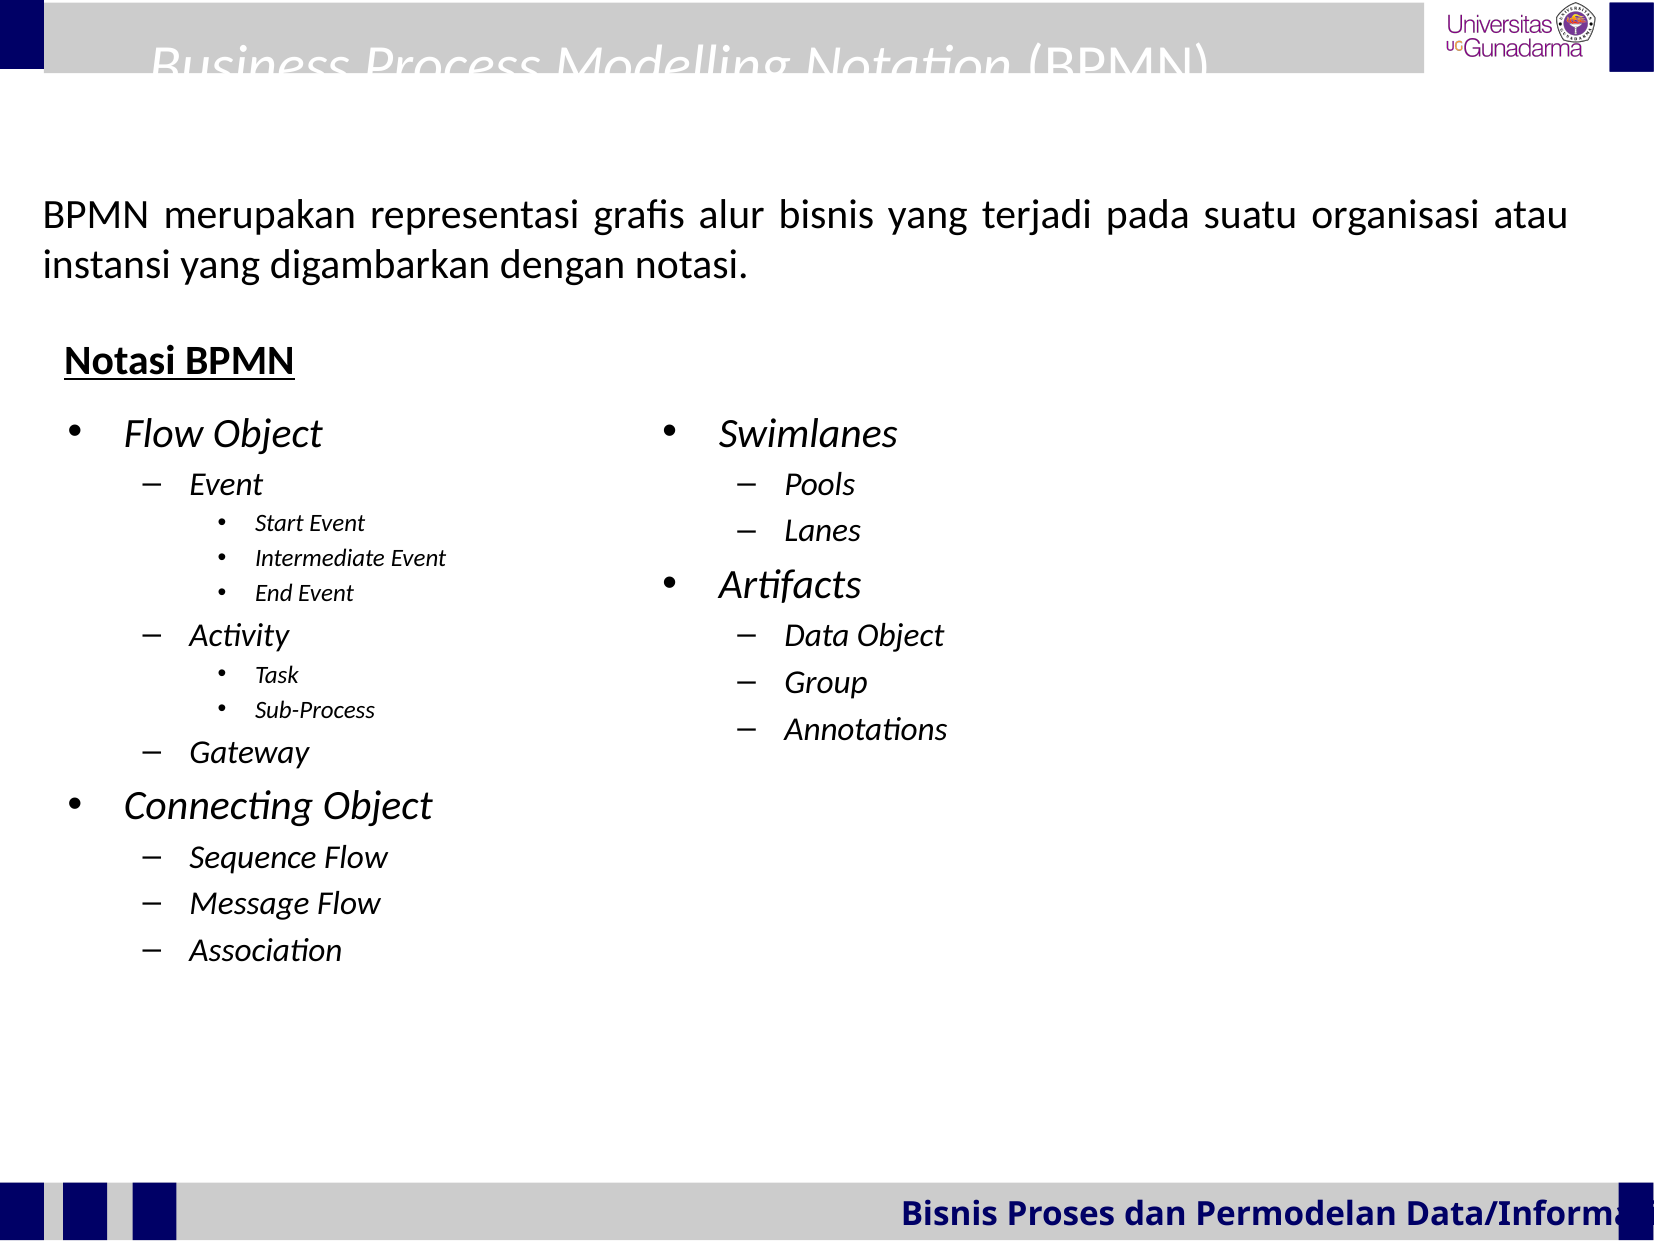

# Business Process Modelling Notation (BPMN)
BPMN merupakan representasi grafis alur bisnis yang terjadi pada suatu organisasi atau instansi yang digambarkan dengan notasi.
Notasi BPMN
Flow Object
Event
Start Event
Intermediate Event
End Event
Activity
Task
Sub-Process
Gateway
Connecting Object
Sequence Flow
Message Flow
Association
Swimlanes
Pools
Lanes
Artifacts
Data Object
Group
Annotations